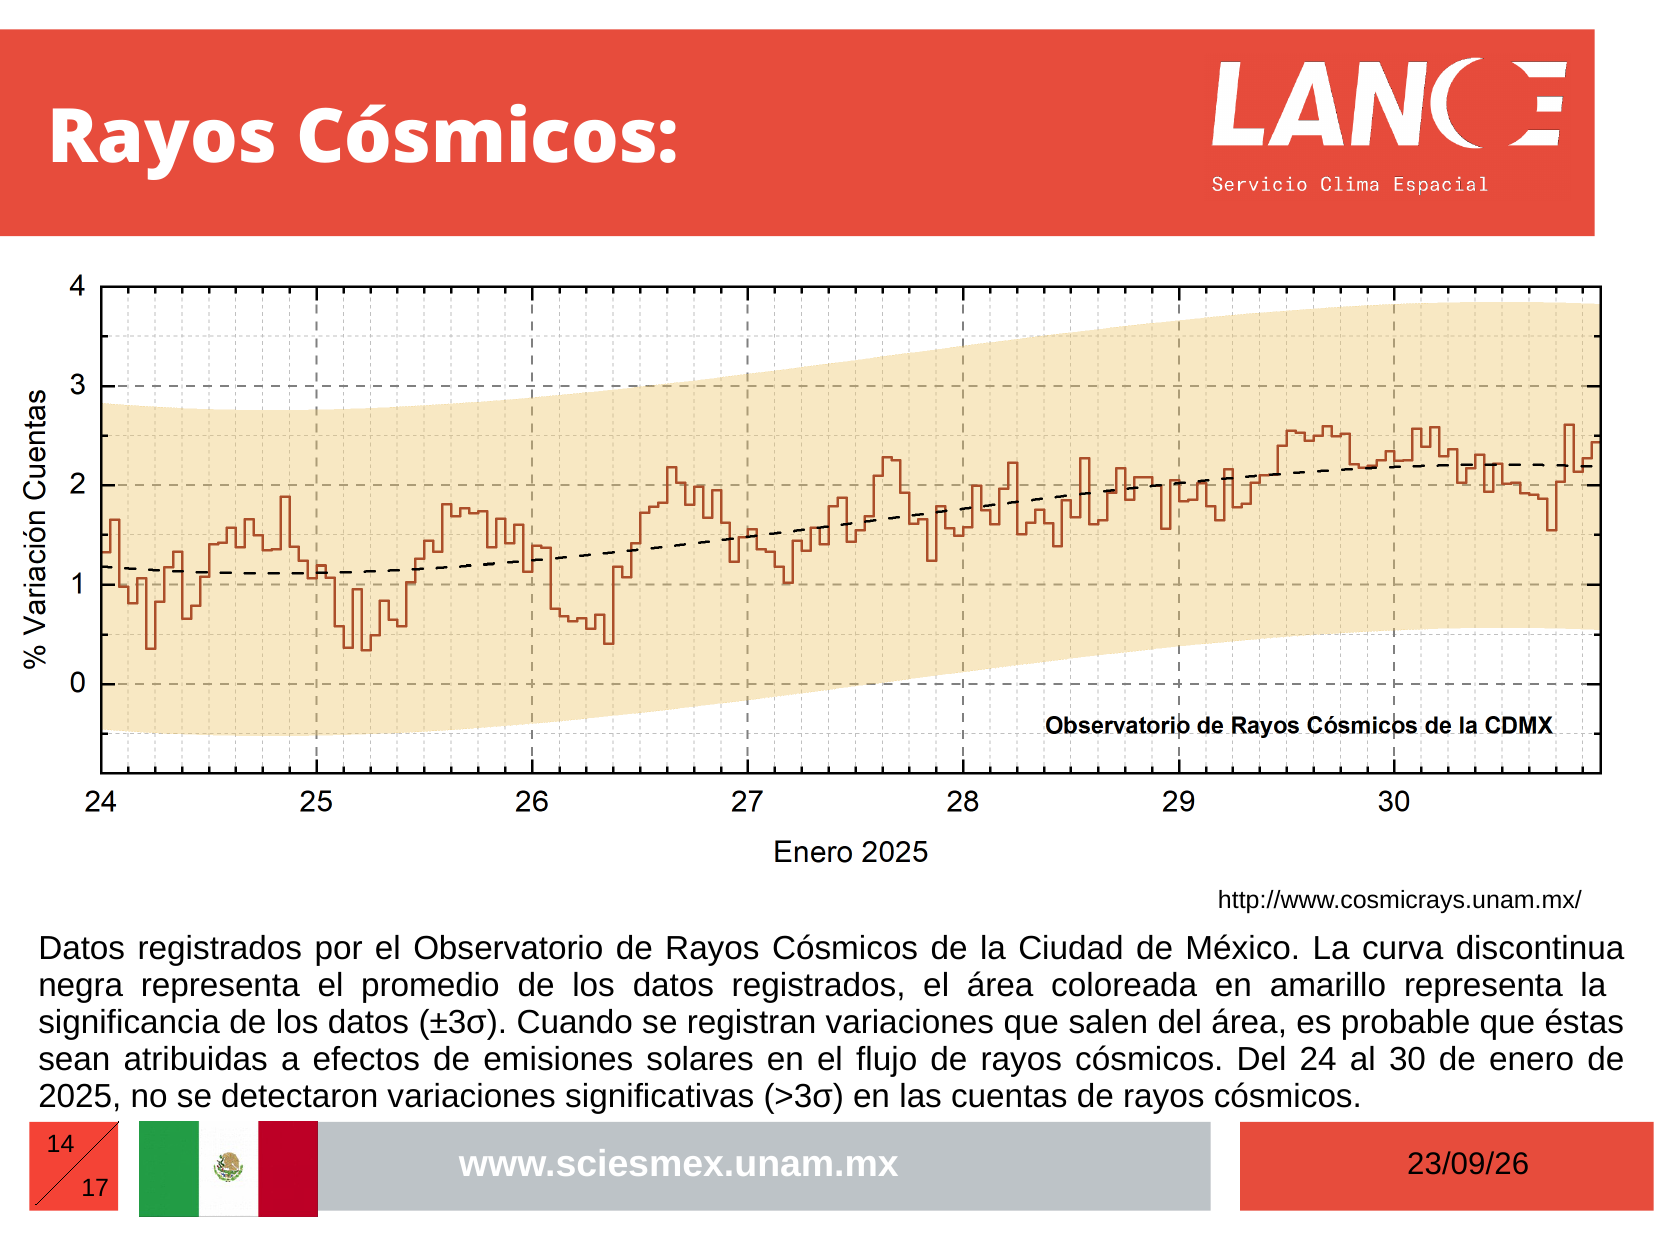

# Rayos Cósmicos:
http://www.cosmicrays.unam.mx/
Datos registrados por el Observatorio de Rayos Cósmicos de la Ciudad de México. La curva discontinua negra representa el promedio de los datos registrados, el área coloreada en amarillo representa la significancia de los datos (±3σ). Cuando se registran variaciones que salen del área, es probable que éstas sean atribuidas a efectos de emisiones solares en el flujo de rayos cósmicos. Del 24 al 30 de enero de 2025, no se detectaron variaciones significativas (>3σ) en las cuentas de rayos cósmicos.
www.sciesmex.unam.mx
17